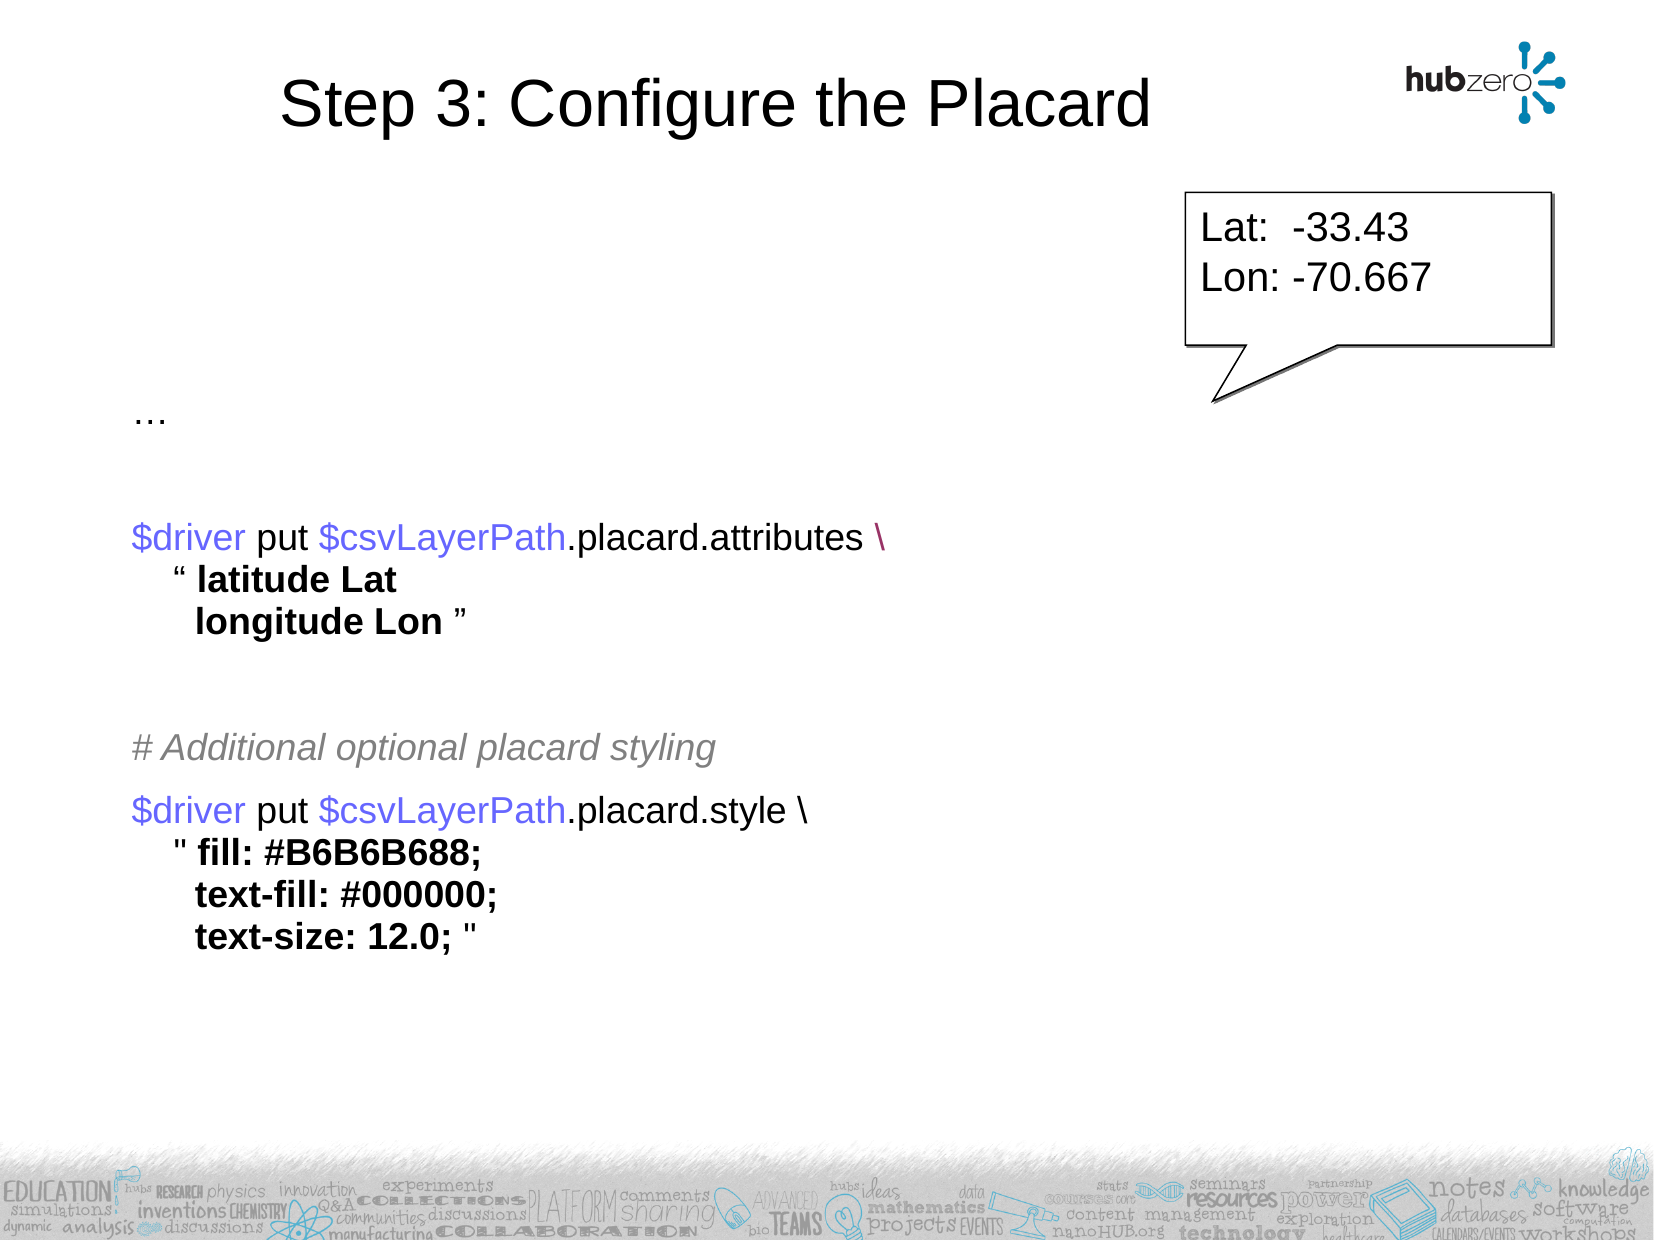

# Step 3: Configure the Placard
Lat: -33.43
Lon: -70.667
…
$driver put $csvLayerPath.placard.attributes \
 “ latitude Lat
 longitude Lon ”
# Additional optional placard styling
$driver put $csvLayerPath.placard.style \
 " fill: #B6B6B688;
 text-fill: #000000;
 text-size: 12.0; "